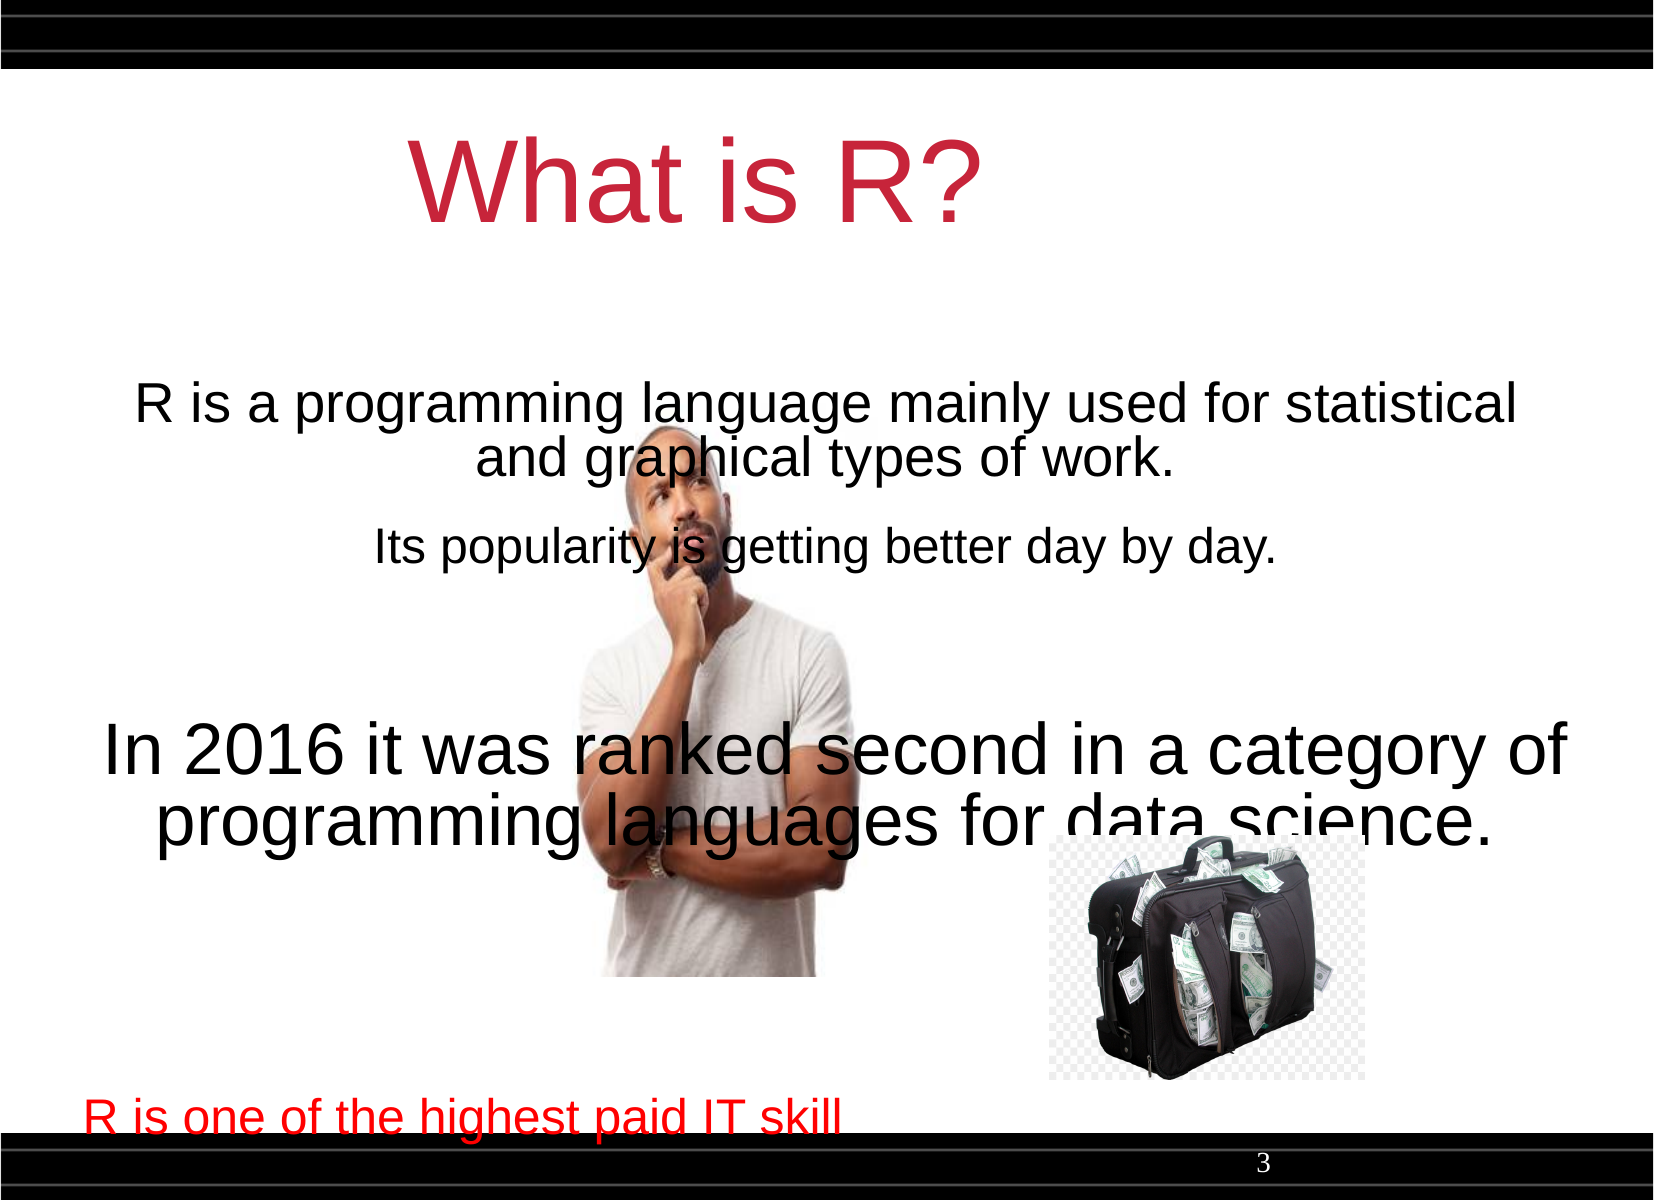

R is a programming language mainly used for statistical and graphical types of work.
Its popularity is getting better day by day.
 In 2016 it was ranked second in a category of programming languages for data science.
R is one of the highest paid IT skill
# What is R?